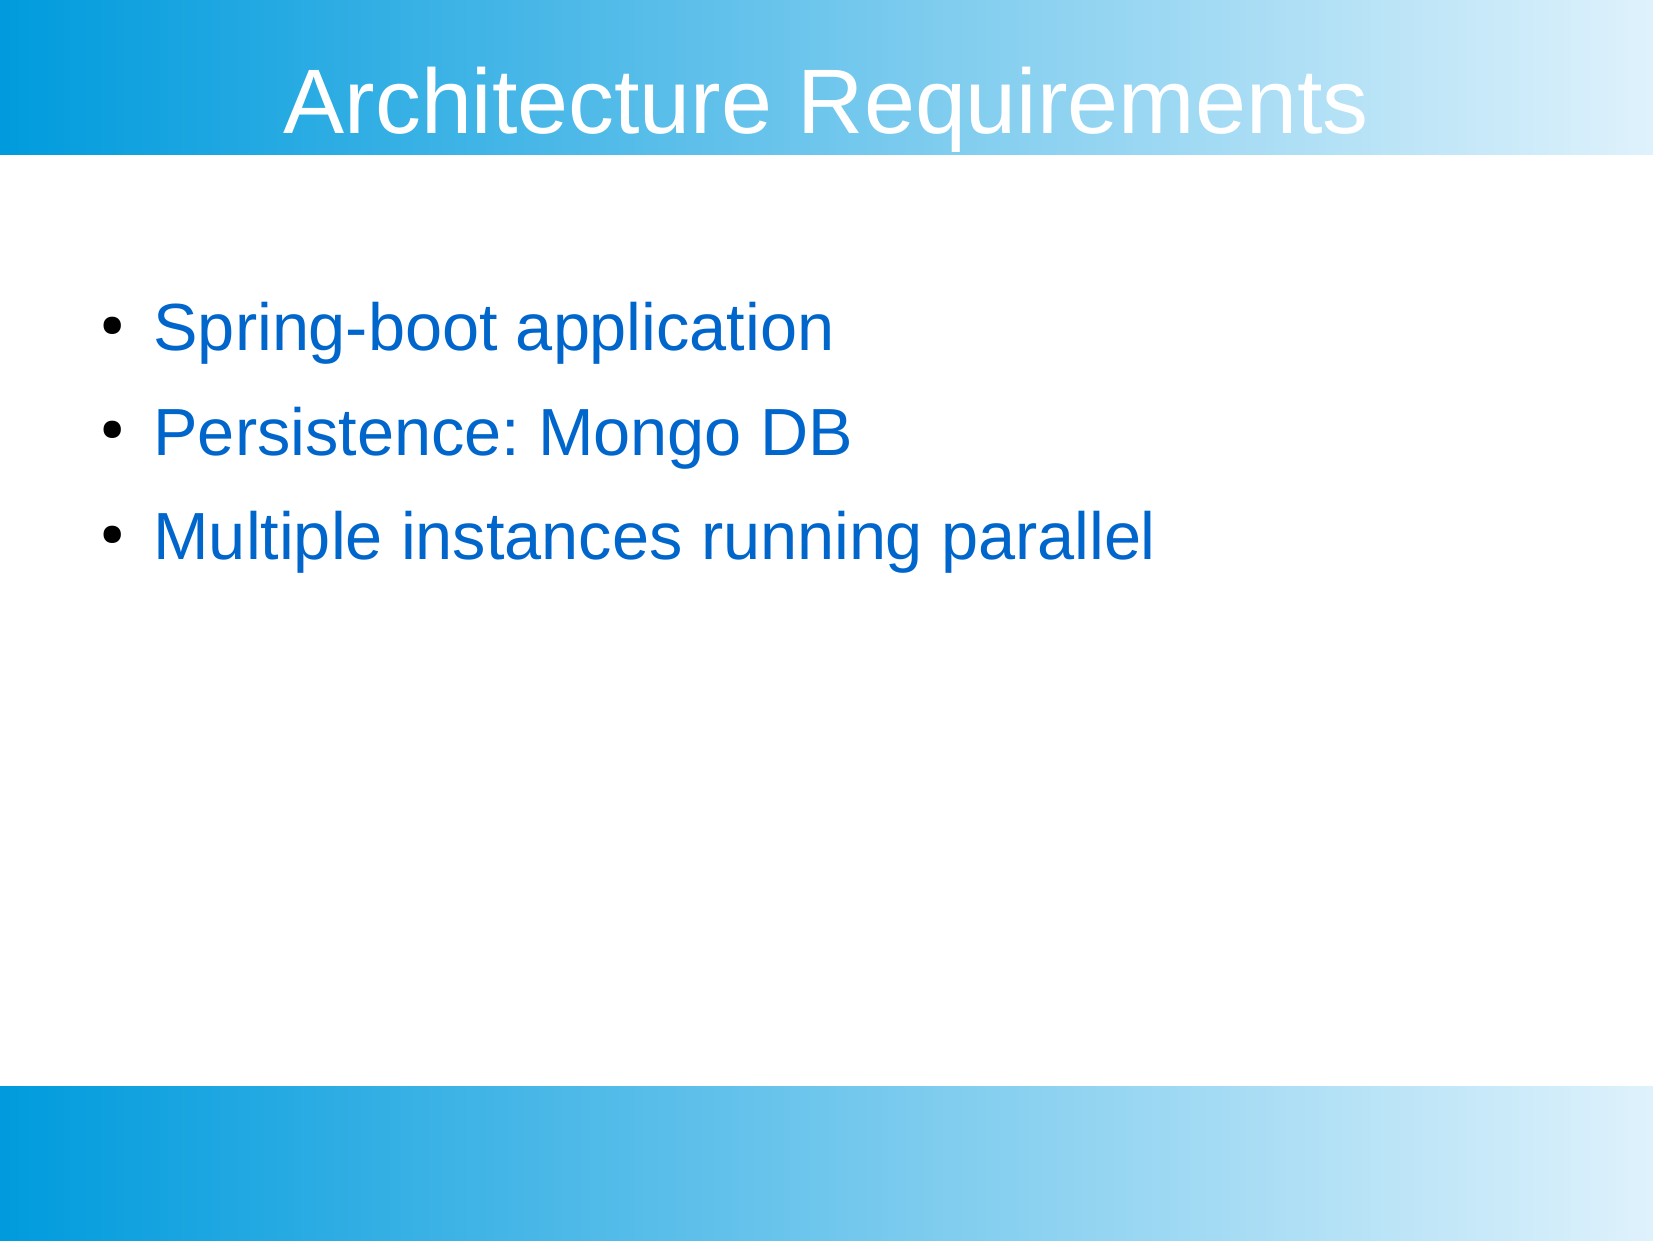

# Architecture Requirements
Spring-boot application
Persistence: Mongo DB
Multiple instances running parallel